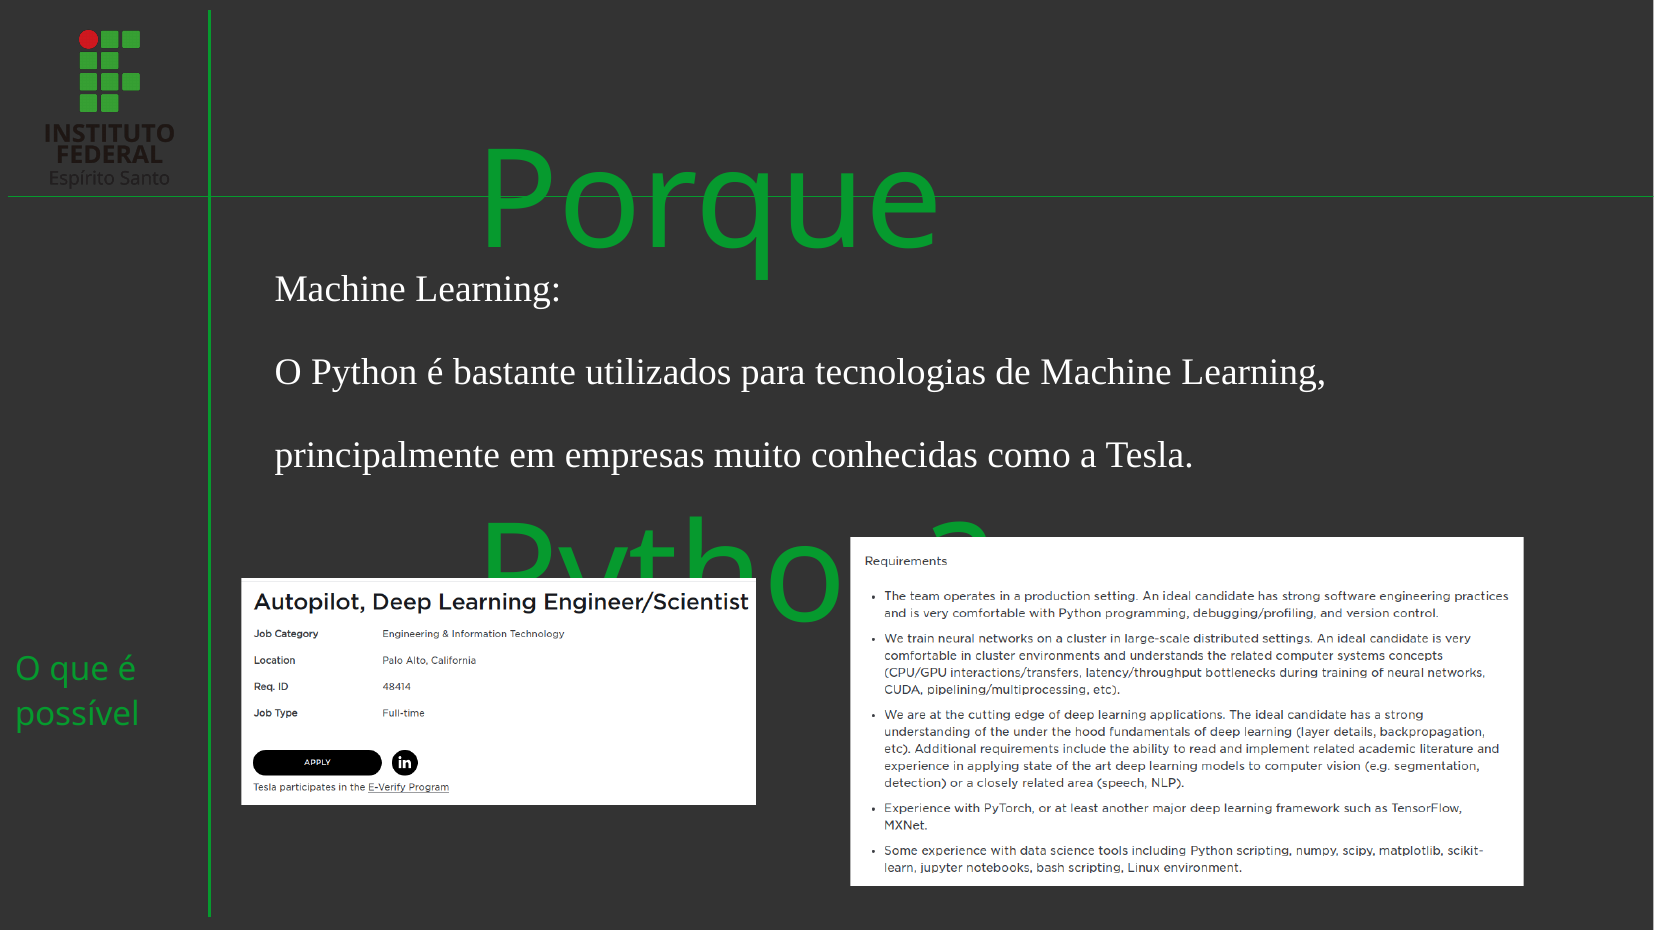

Porque Python?
Machine Learning:
O Python é bastante utilizados para tecnologias de Machine Learning,
principalmente em empresas muito conhecidas como a Tesla.
O que é possível